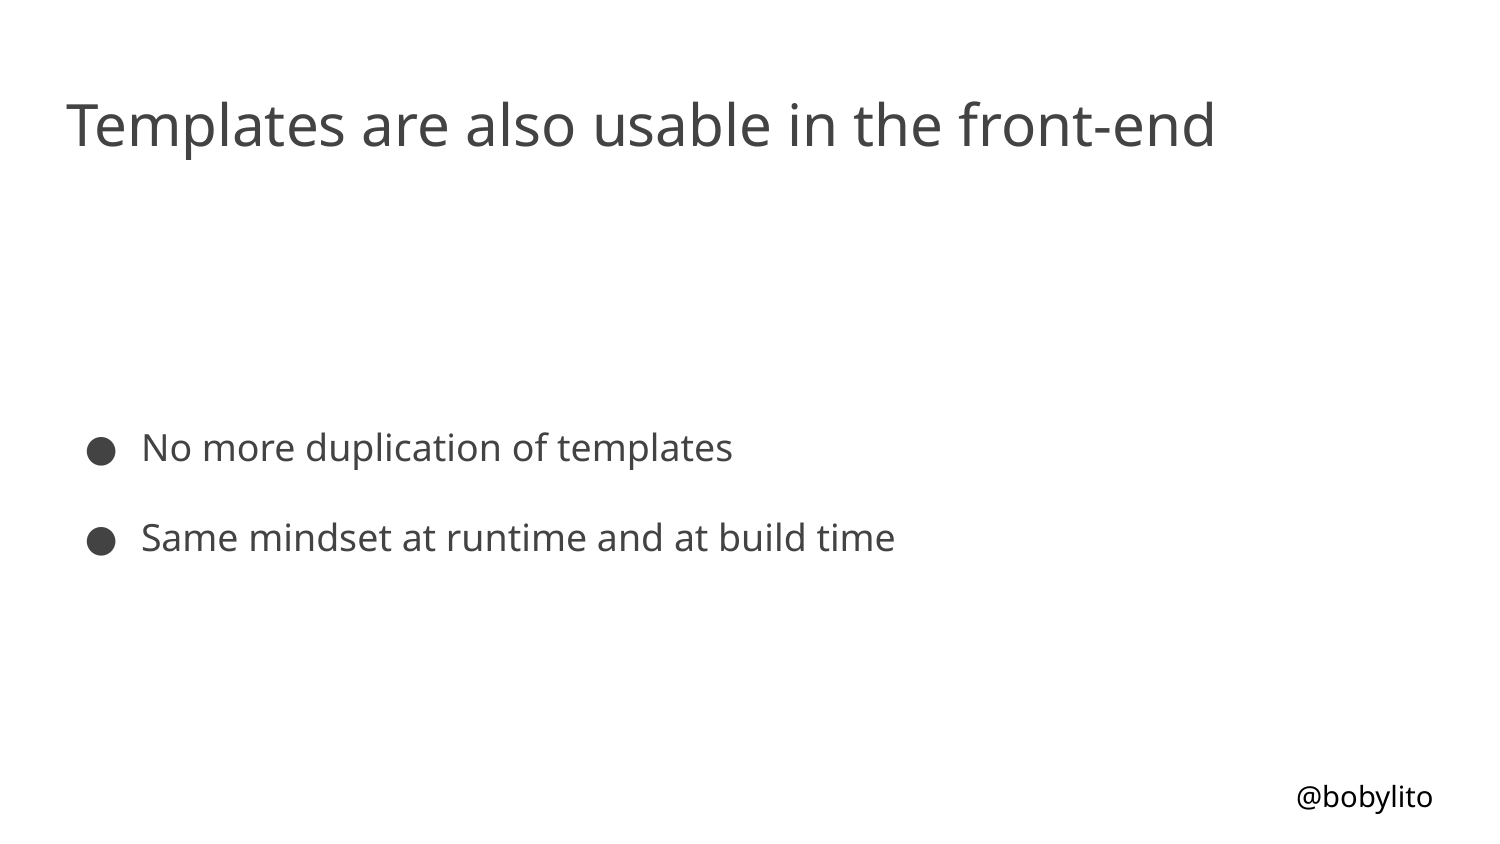

# Templates are also usable in the front-end
No more duplication of templates
Same mindset at runtime and at build time